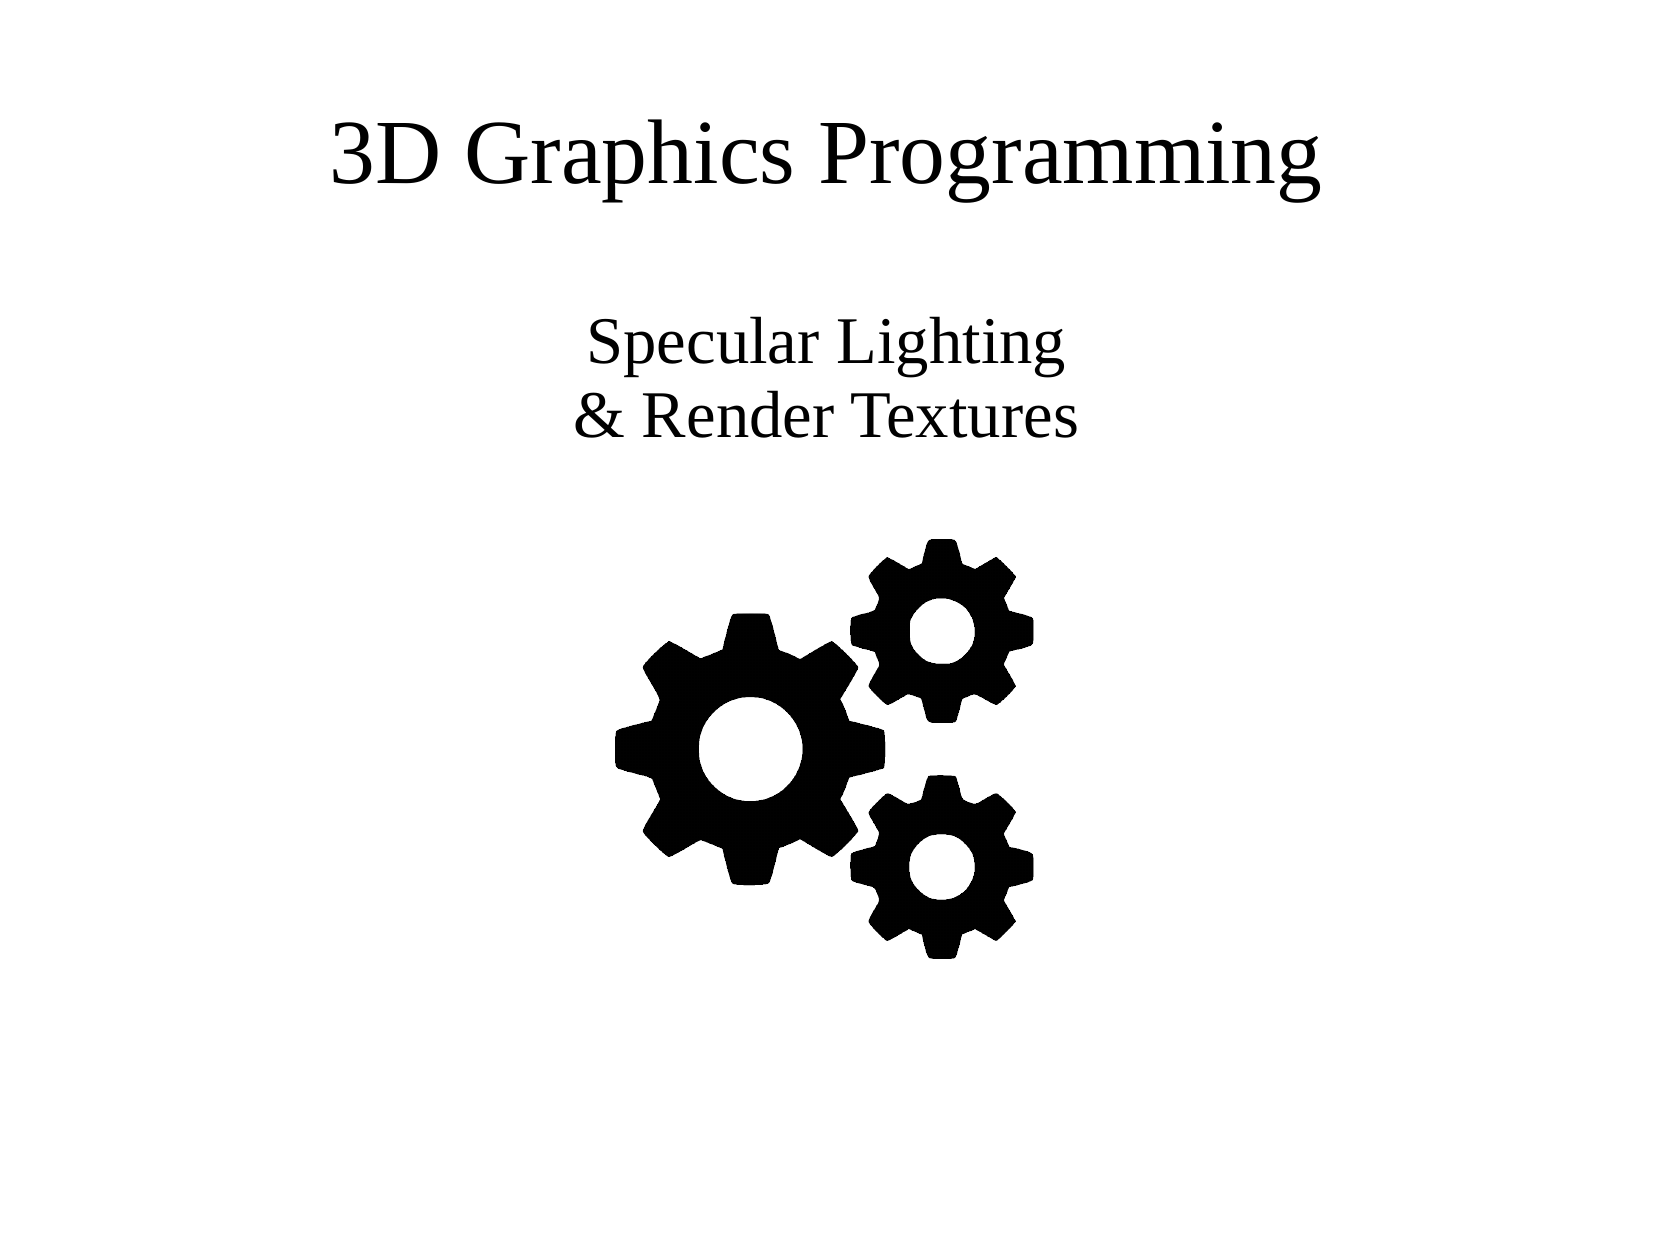

Specular Lighting
& Render Textures
# 3D Graphics Programming